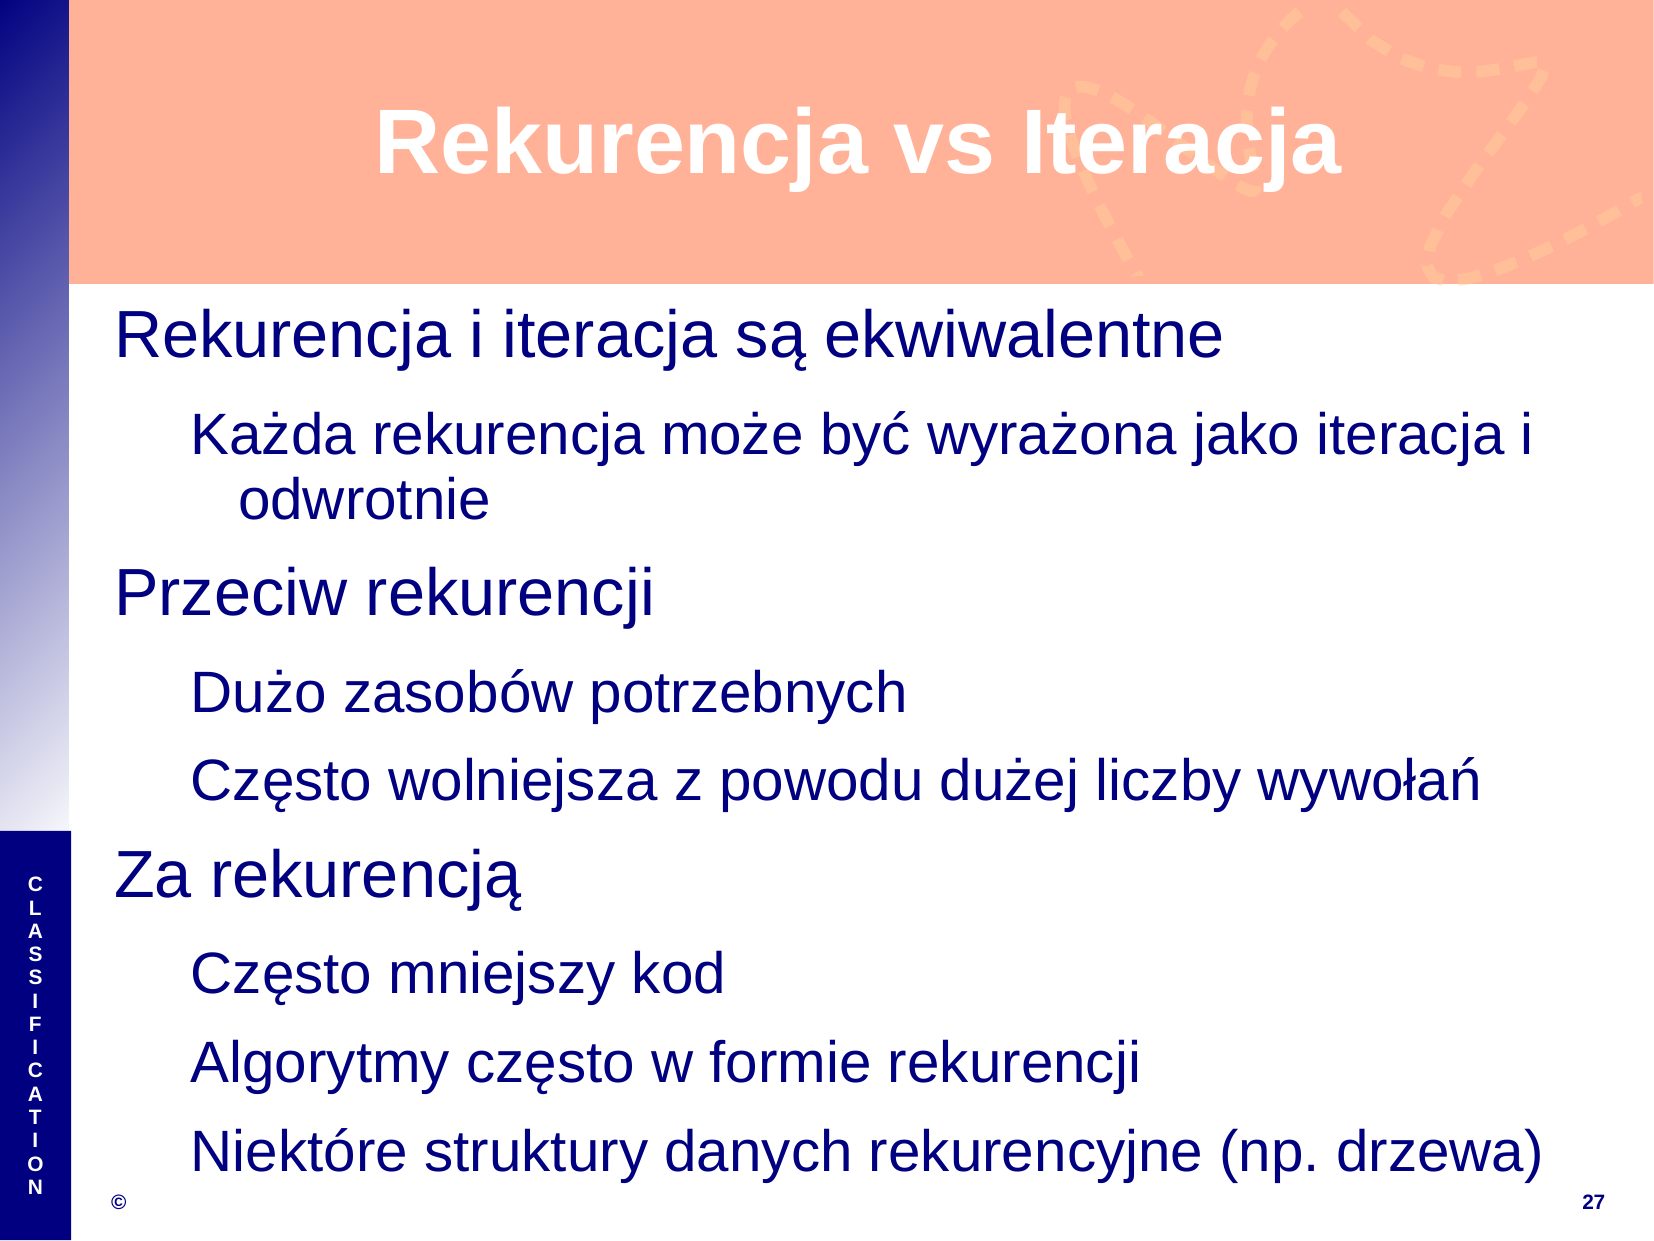

# Rekurencja vs Iteracja
Rekurencja i iteracja są ekwiwalentne
Każda rekurencja może być wyrażona jako iteracja i odwrotnie
Przeciw rekurencji
Dużo zasobów potrzebnych
Często wolniejsza z powodu dużej liczby wywołań
Za rekurencją
Często mniejszy kod
Algorytmy często w formie rekurencji
Niektóre struktury danych rekurencyjne (np. drzewa)
C
L
A
S
S
I
F
I
C
A
T
I
O
N